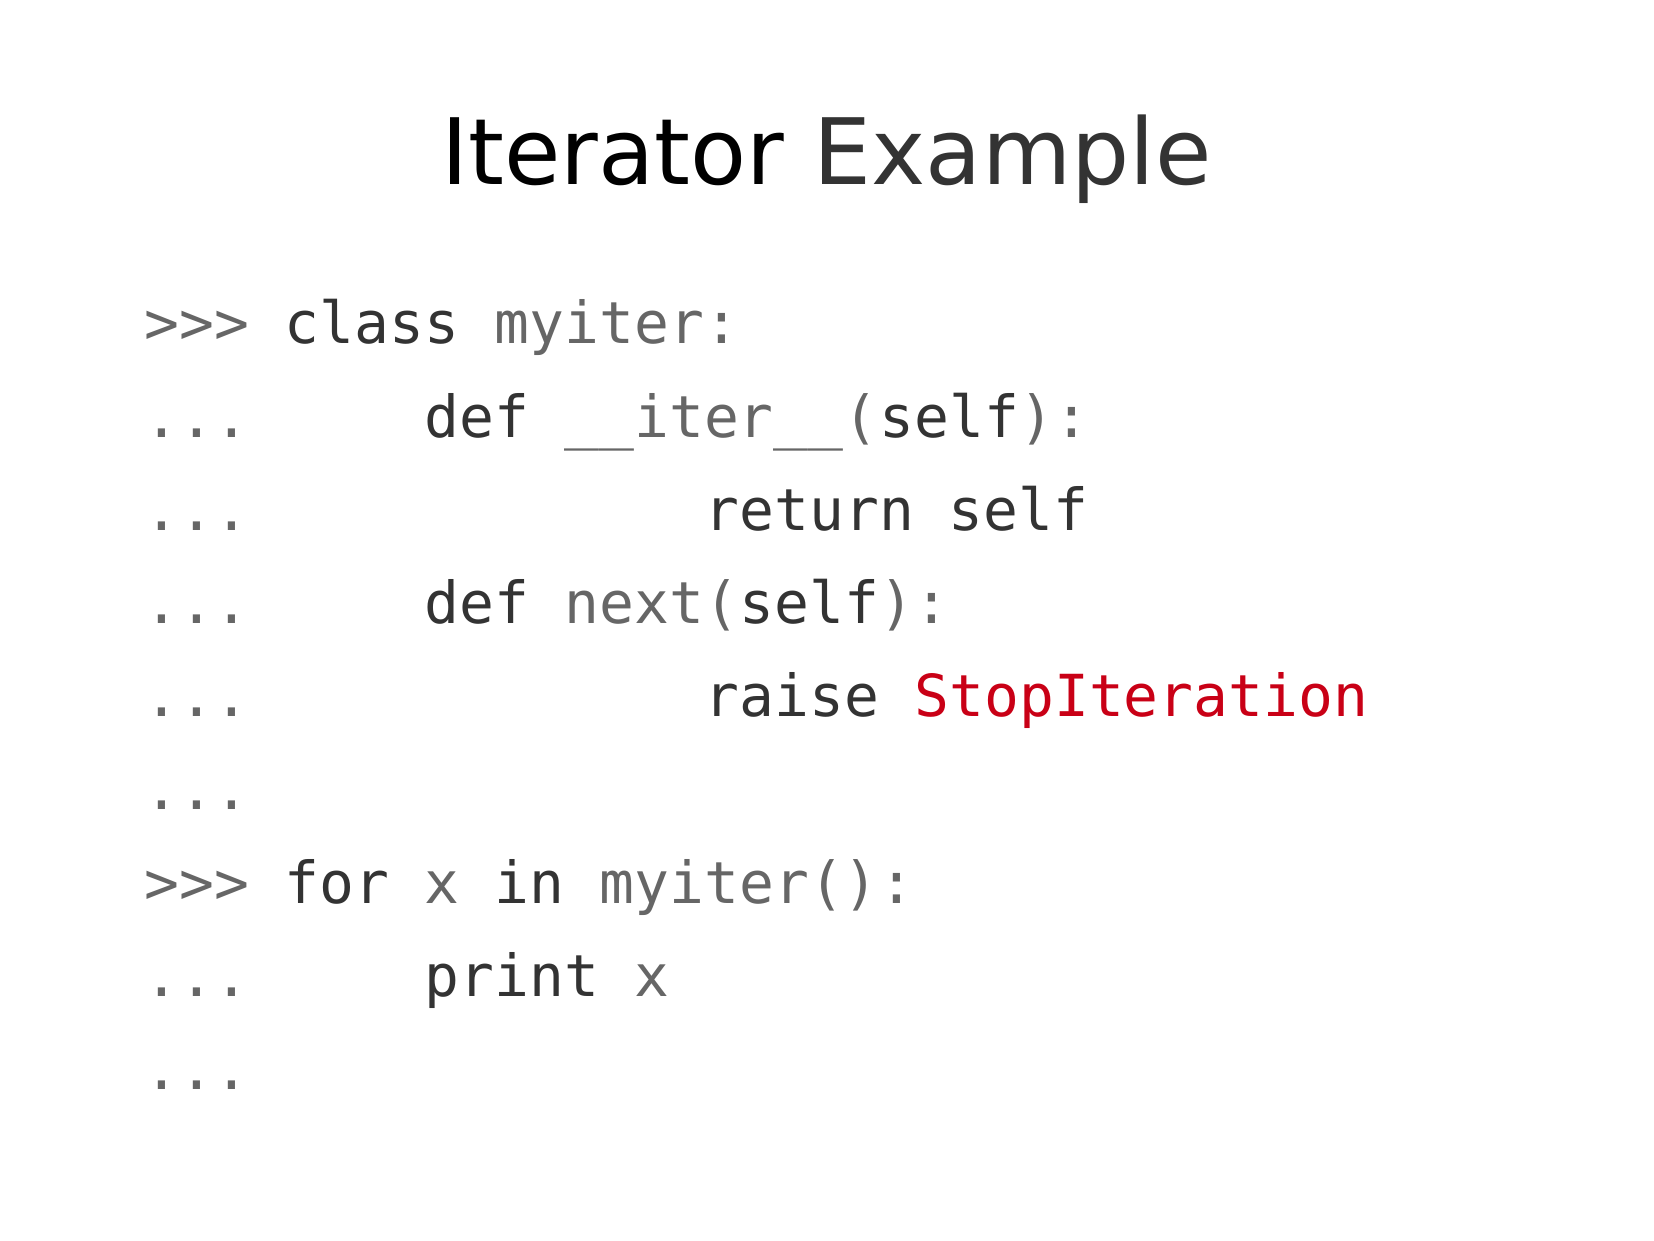

# Iterator Example
>>> class myiter:
... def __iter__(self):
... return self
... def next(self):
... raise StopIteration
...
>>> for x in myiter():
... print x
...